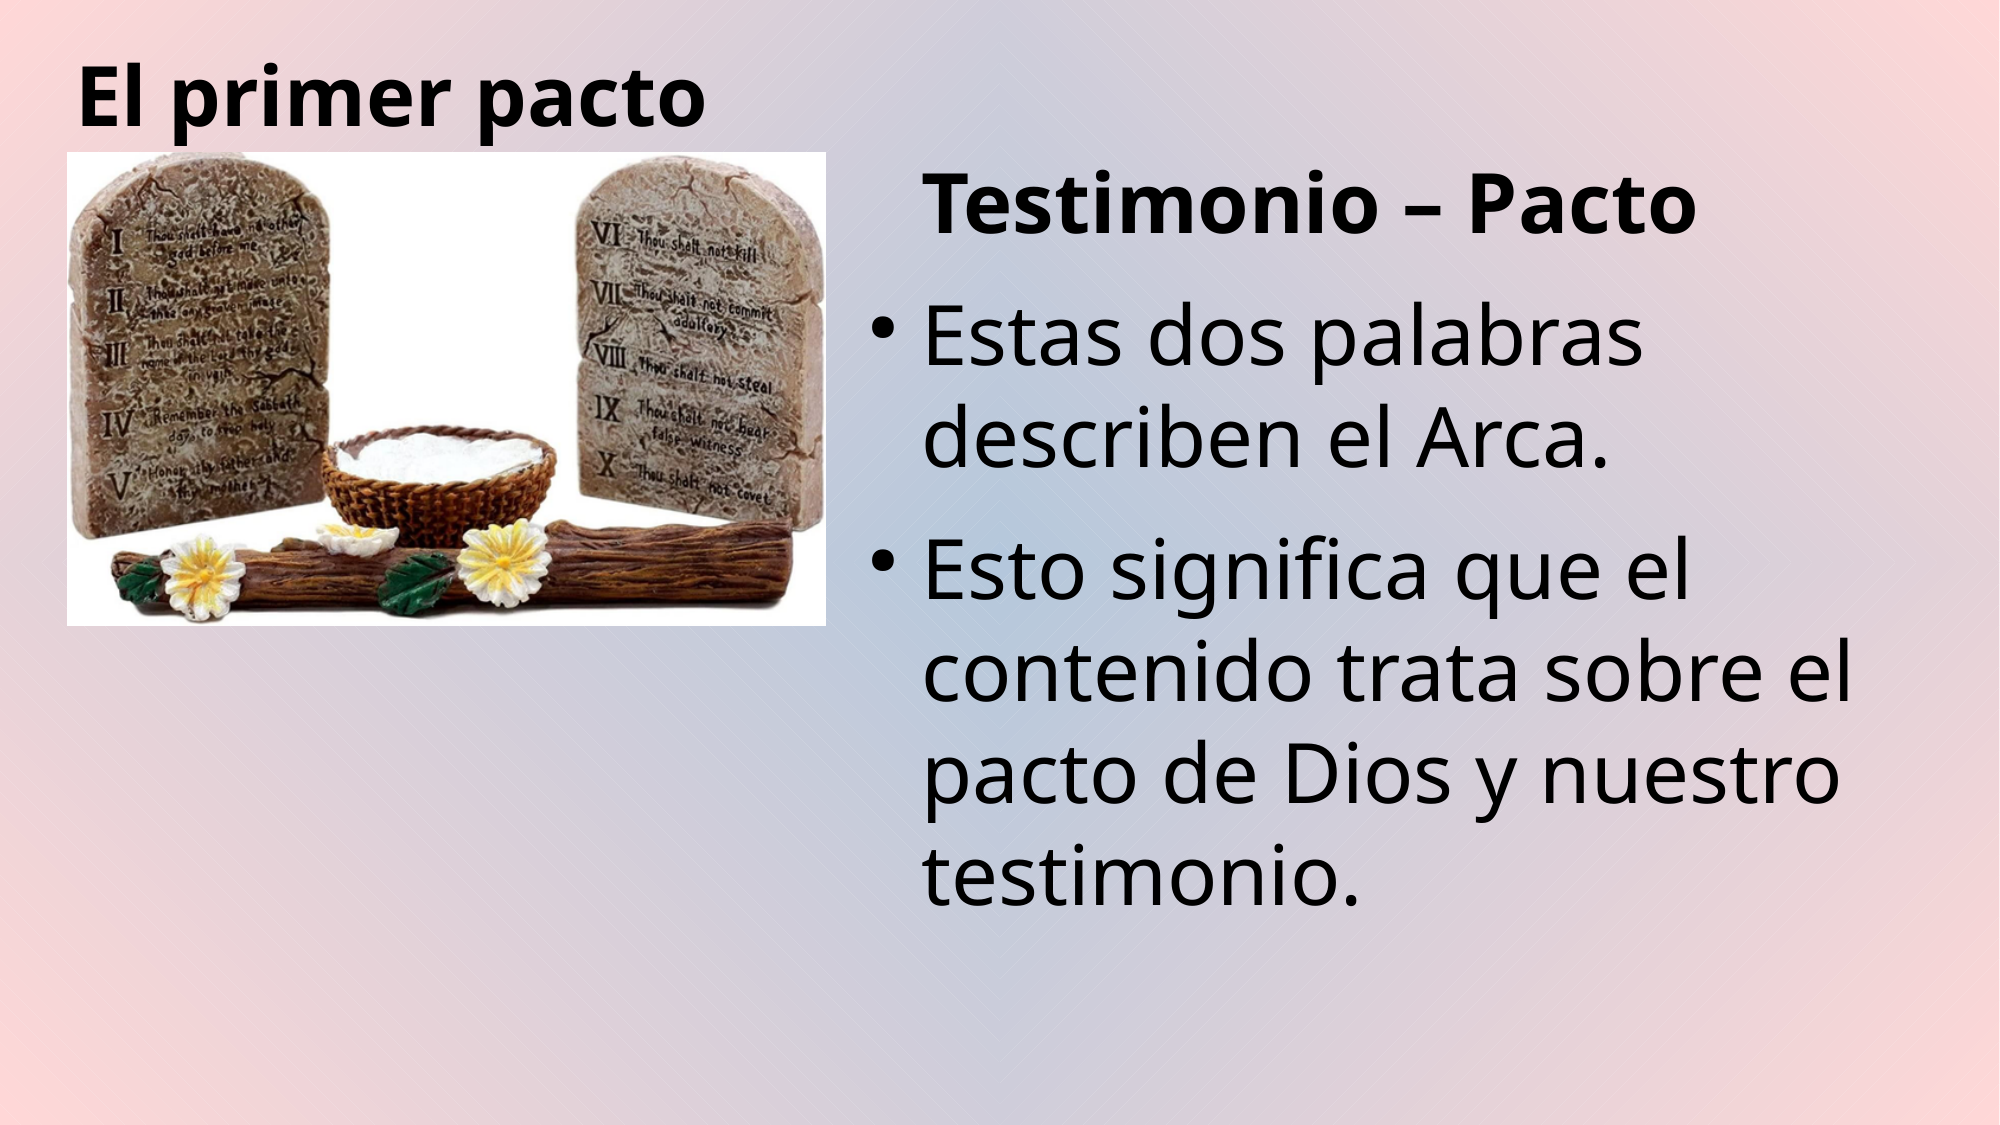

# El primer pacto
Testimonio – Pacto
Estas dos palabras describen el Arca.
Esto significa que el contenido trata sobre el pacto de Dios y nuestro testimonio.